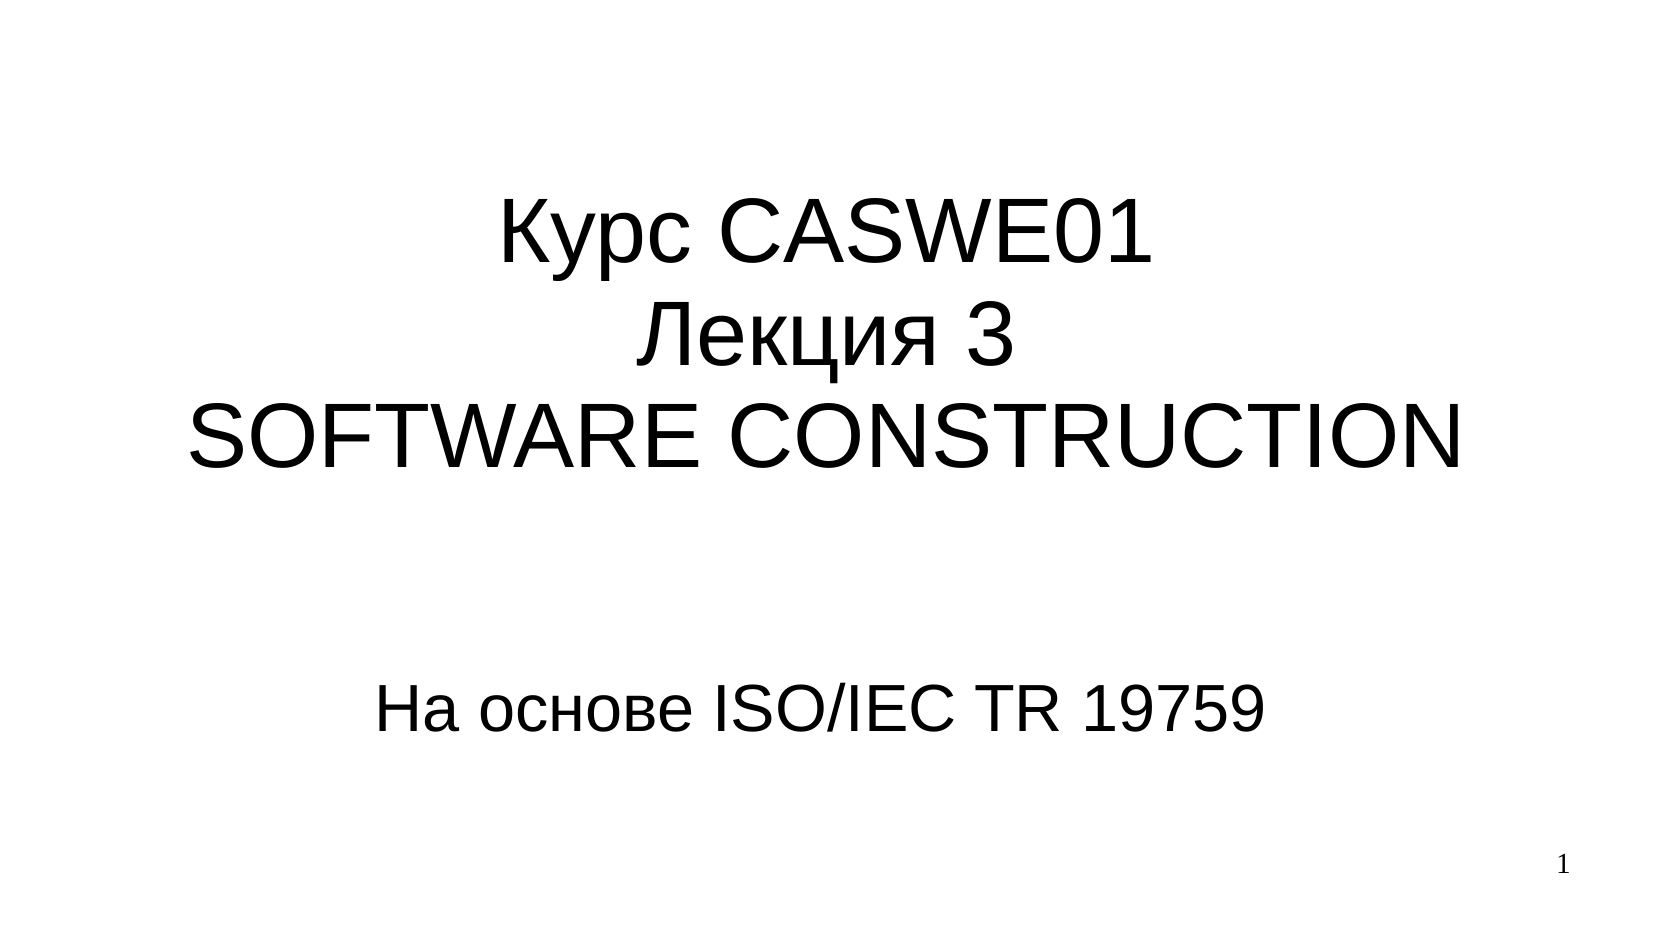

# Курс CASWE01 Лекция 3 SOFTWARE CONSTRUCTION
На основе ISO/IEC TR 19759
1